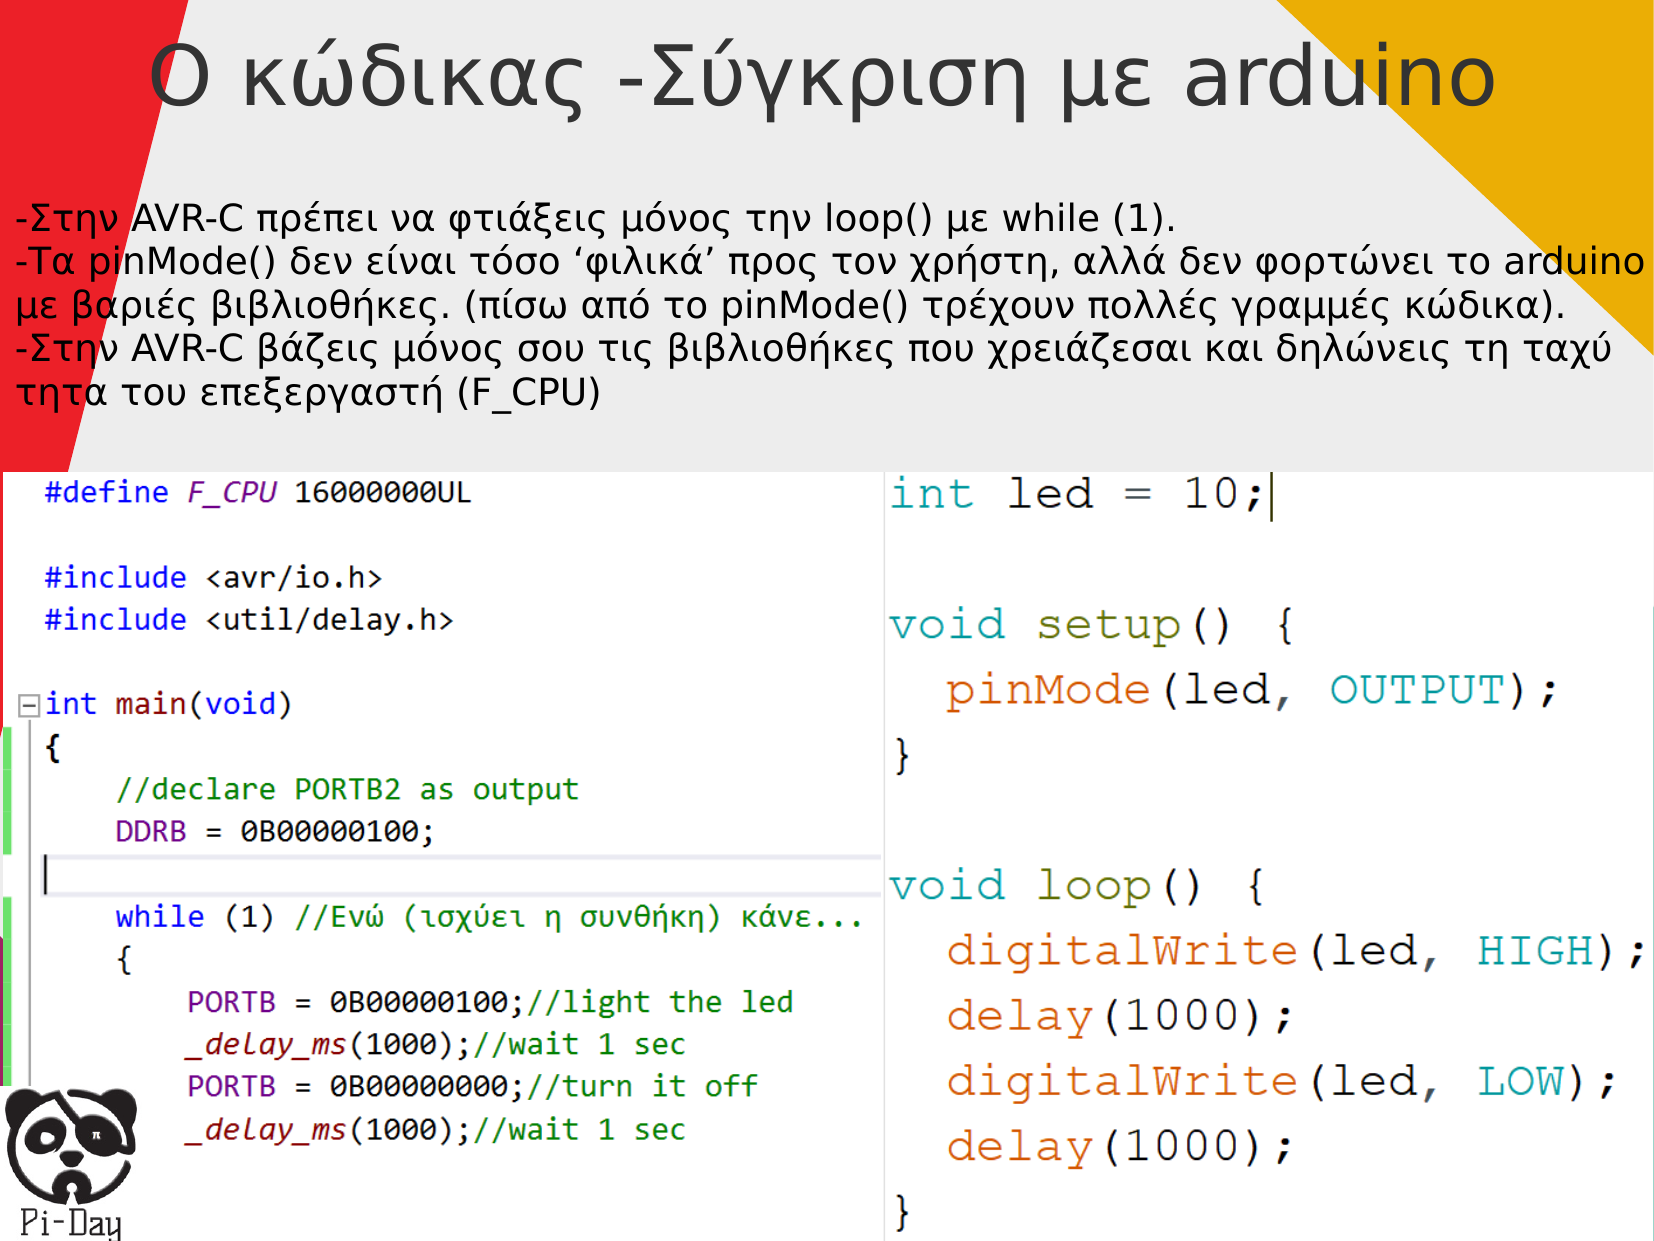

# Ο κώδικας -Σύγκριση με arduino
-Στην AVR-C πρέπει να φτιάξεις μόνος την loop() με while (1).
-Τα pinMode() δεν είναι τόσο ‘φιλικά’ προς τον χρήστη, αλλά δεν φορτώνει το arduino
με βαριές βιβλιοθήκες. (πίσω από το pinMode() τρέχουν πολλές γραμμές κώδικα).
-Στην AVR-C βάζεις μόνος σου τις βιβλιοθήκες που χρειάζεσαι και δηλώνεις τη ταχύ
τητα του επεξεργαστή (F_CPU)
13